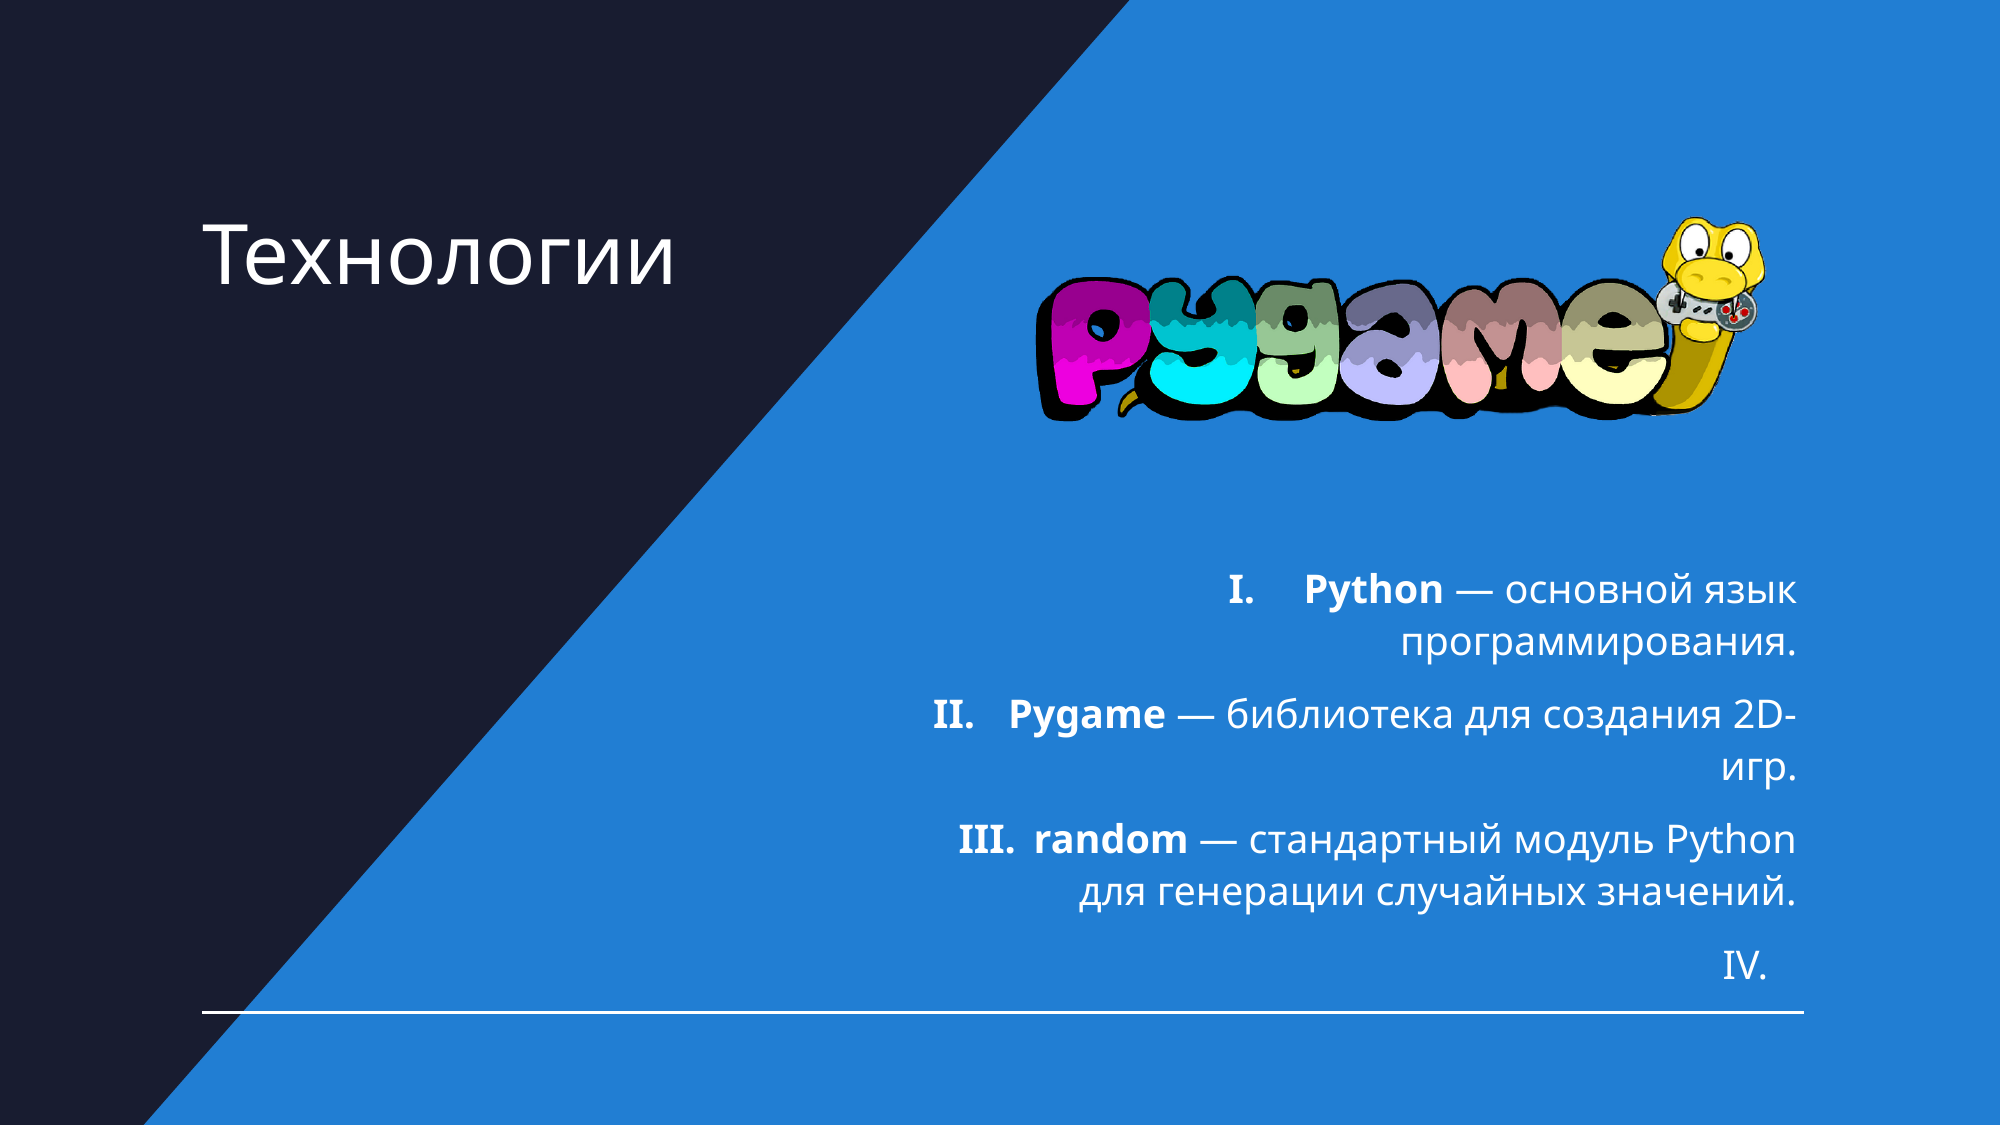

# Технологии
Python — основной язык программирования.
Pygame — библиотека для создания 2D-игр.
random — стандартный модуль Python для генерации случайных значений.